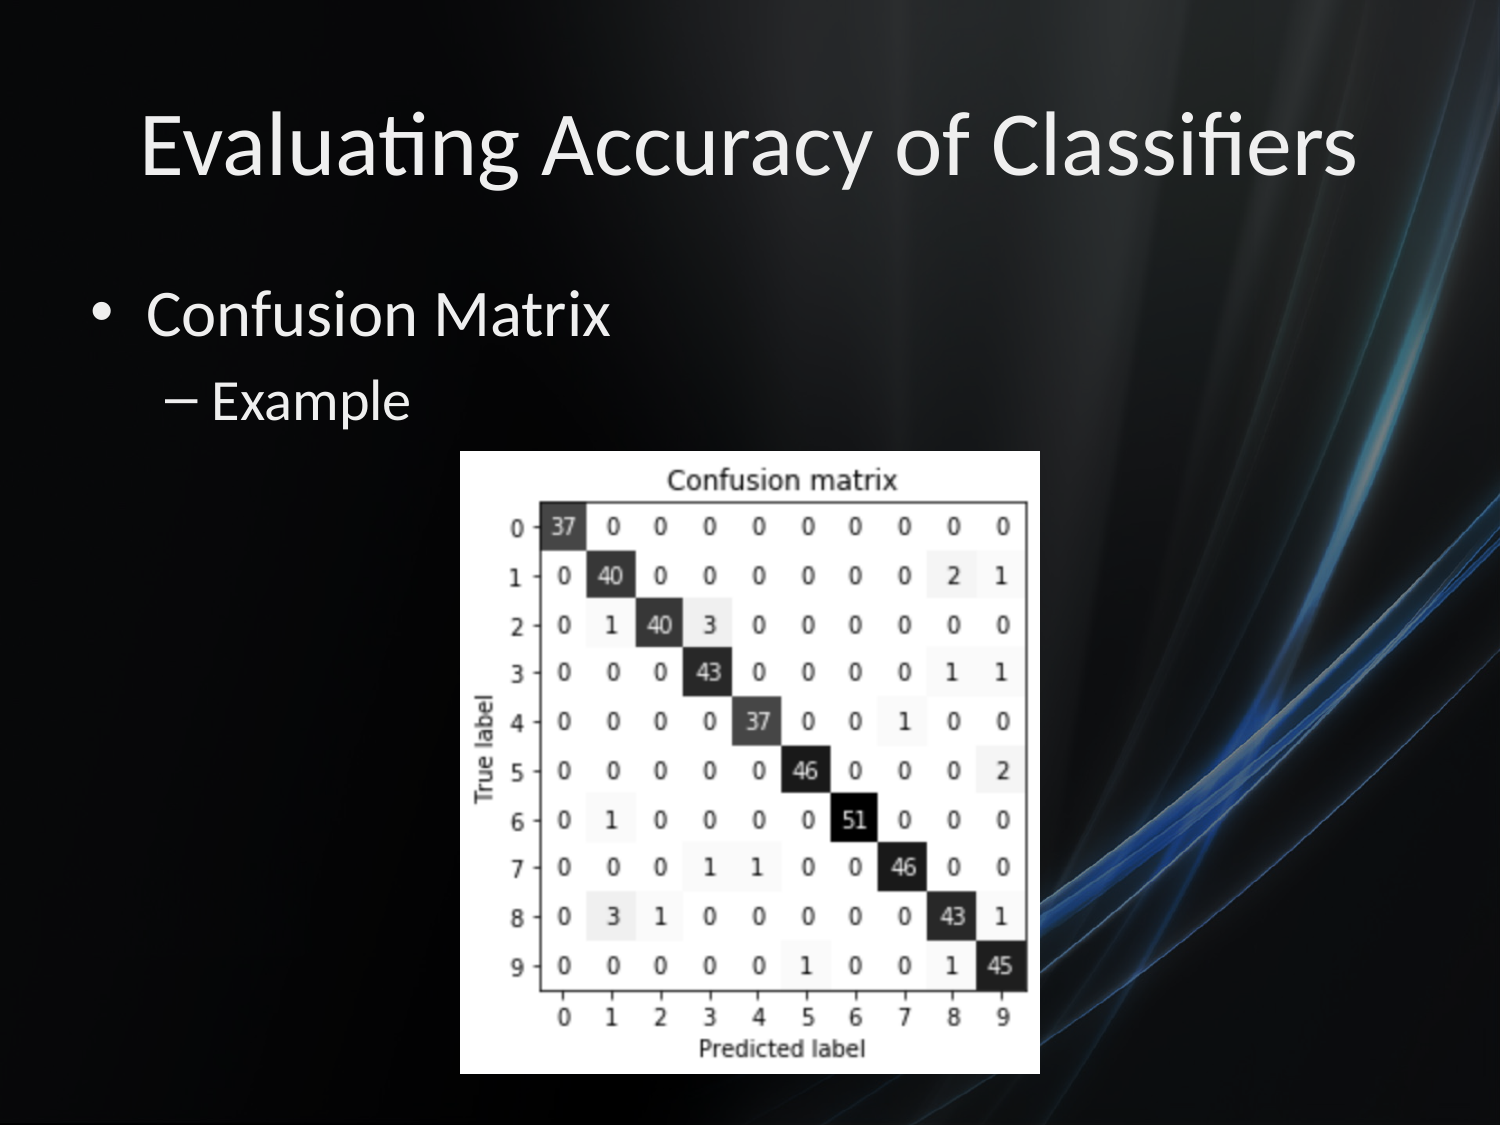

# Evaluating Accuracy of Classifiers
Confusion Matrix
Example